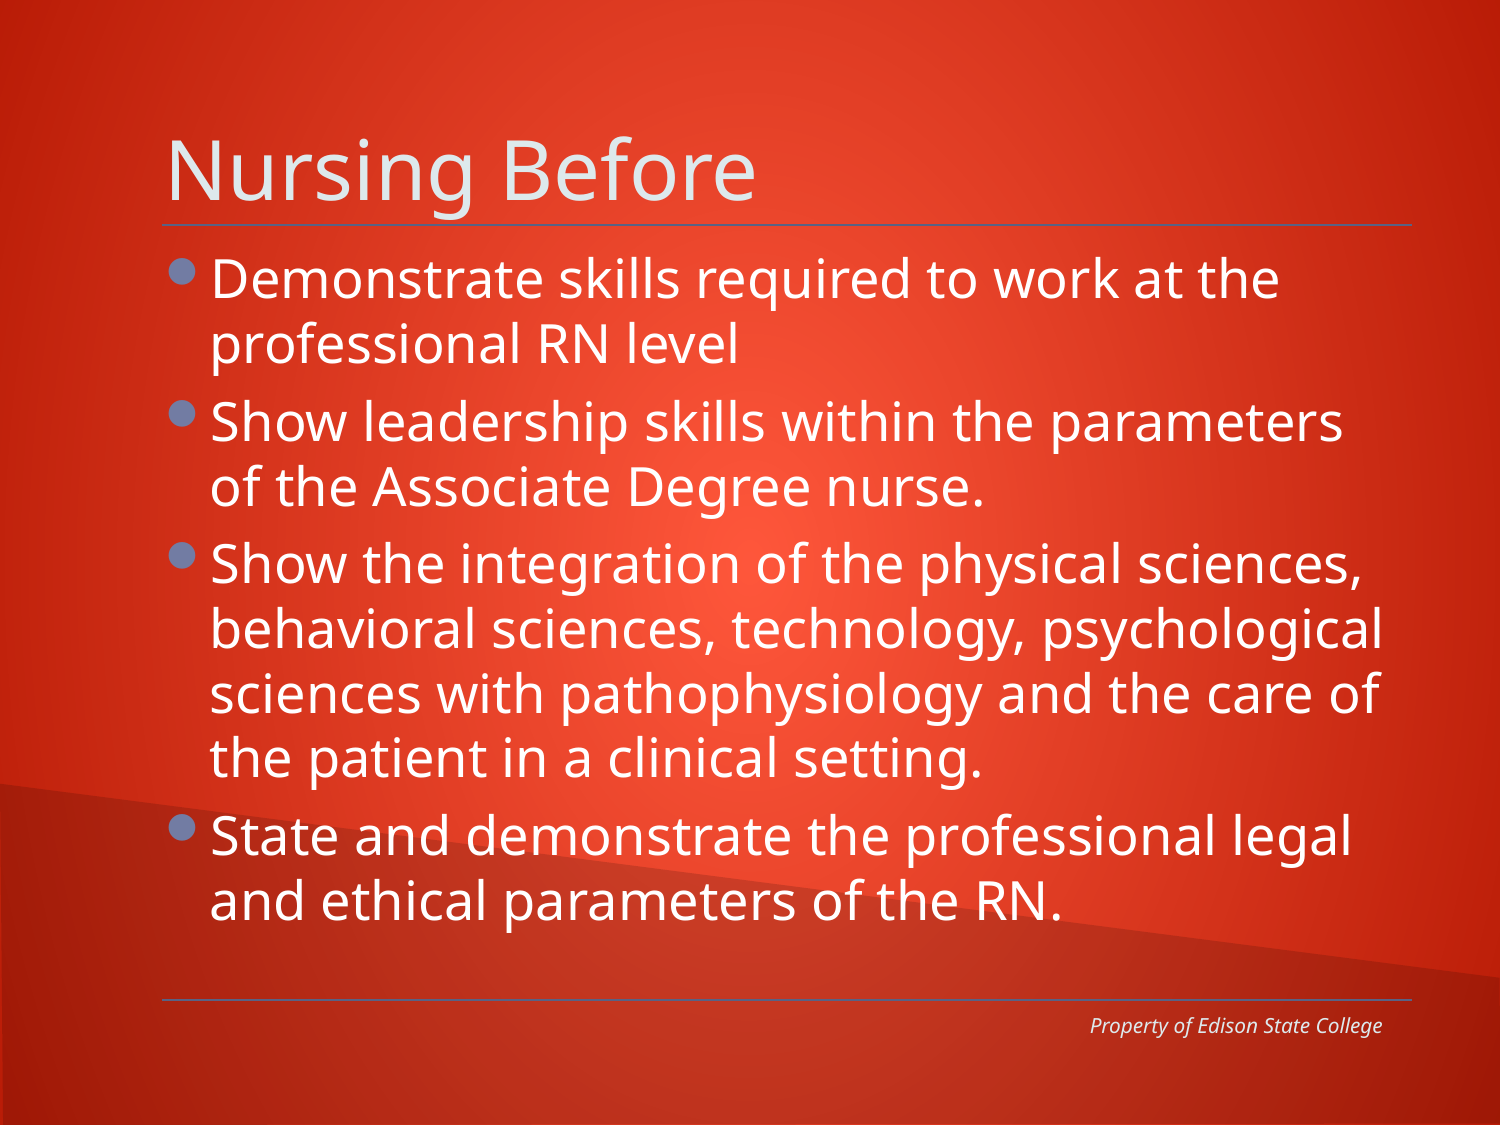

# Nursing Before
Demonstrate skills required to work at the professional RN level
Show leadership skills within the parameters of the Associate Degree nurse.
Show the integration of the physical sciences, behavioral sciences, technology, psychological sciences with pathophysiology and the care of the patient in a clinical setting.
State and demonstrate the professional legal and ethical parameters of the RN.
Property of Edison State College